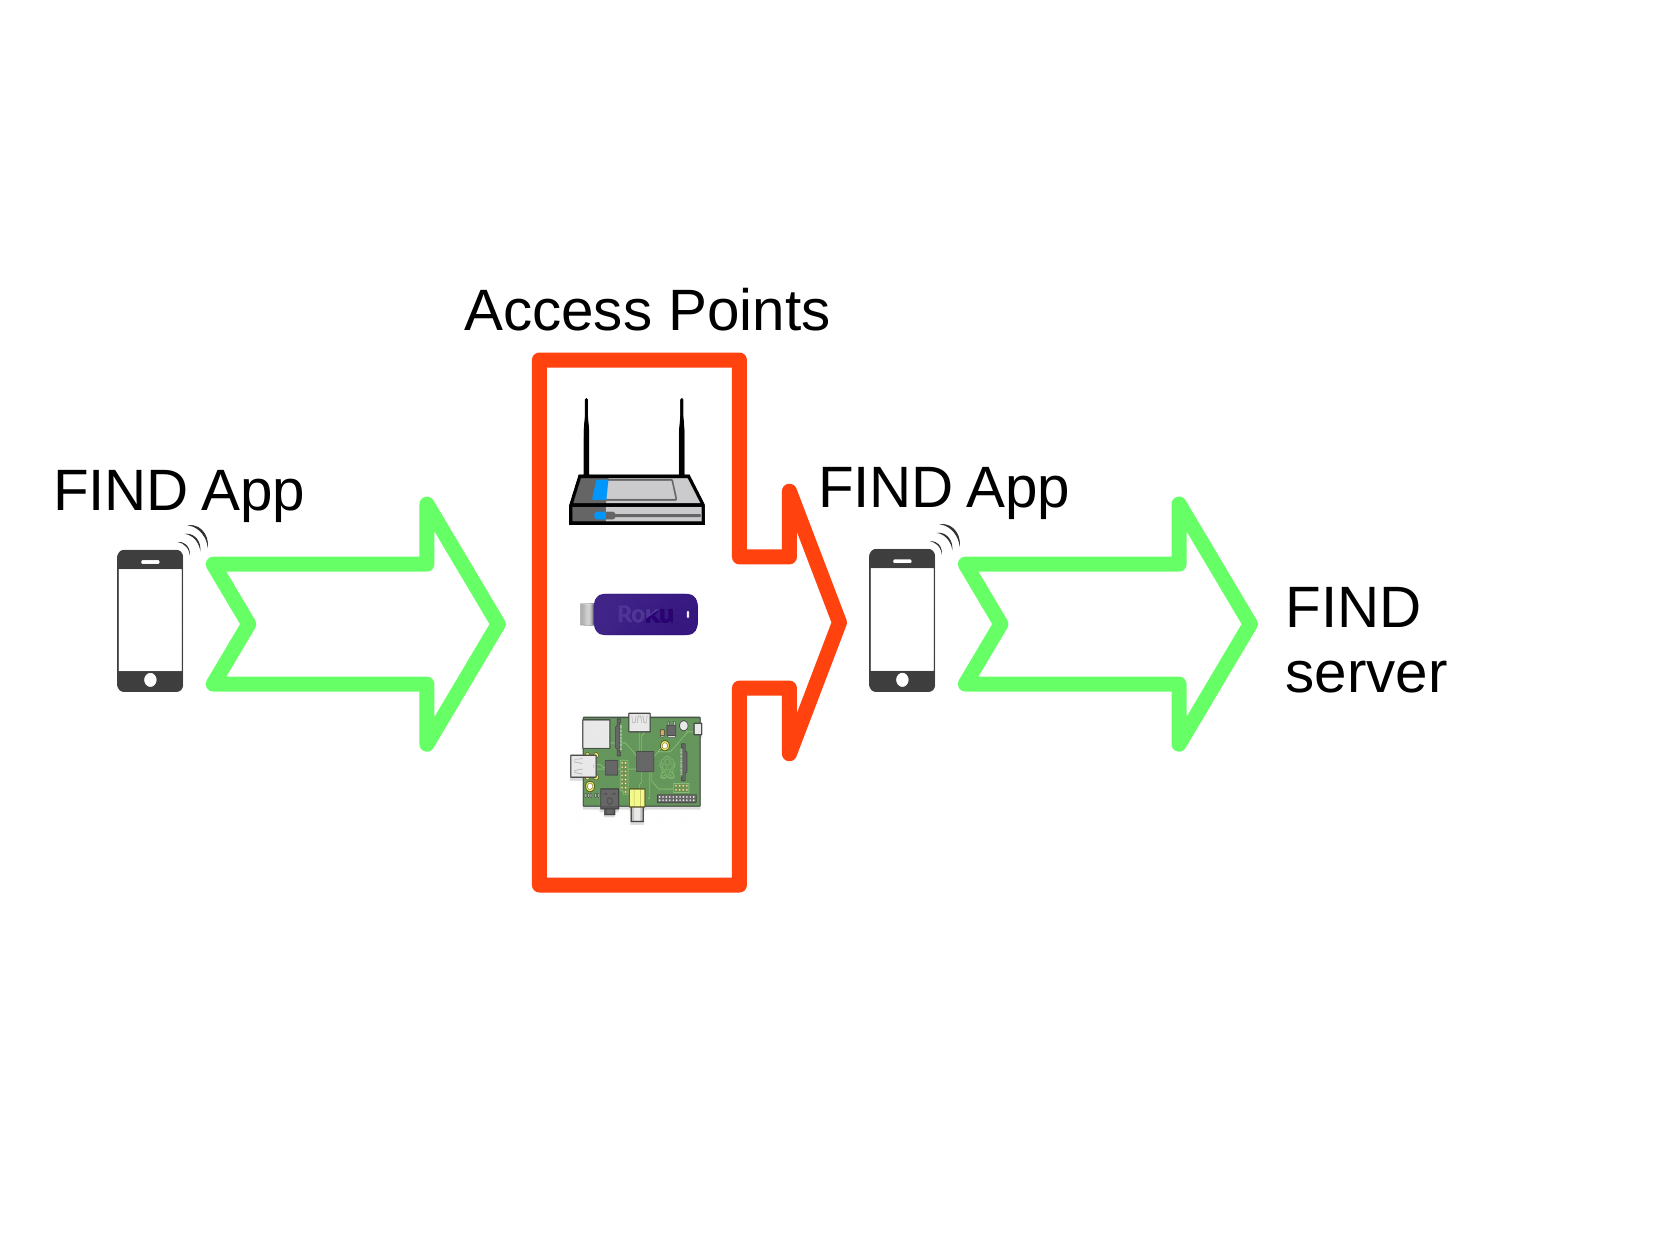

Access Points
FIND App
FIND App
FIND
server